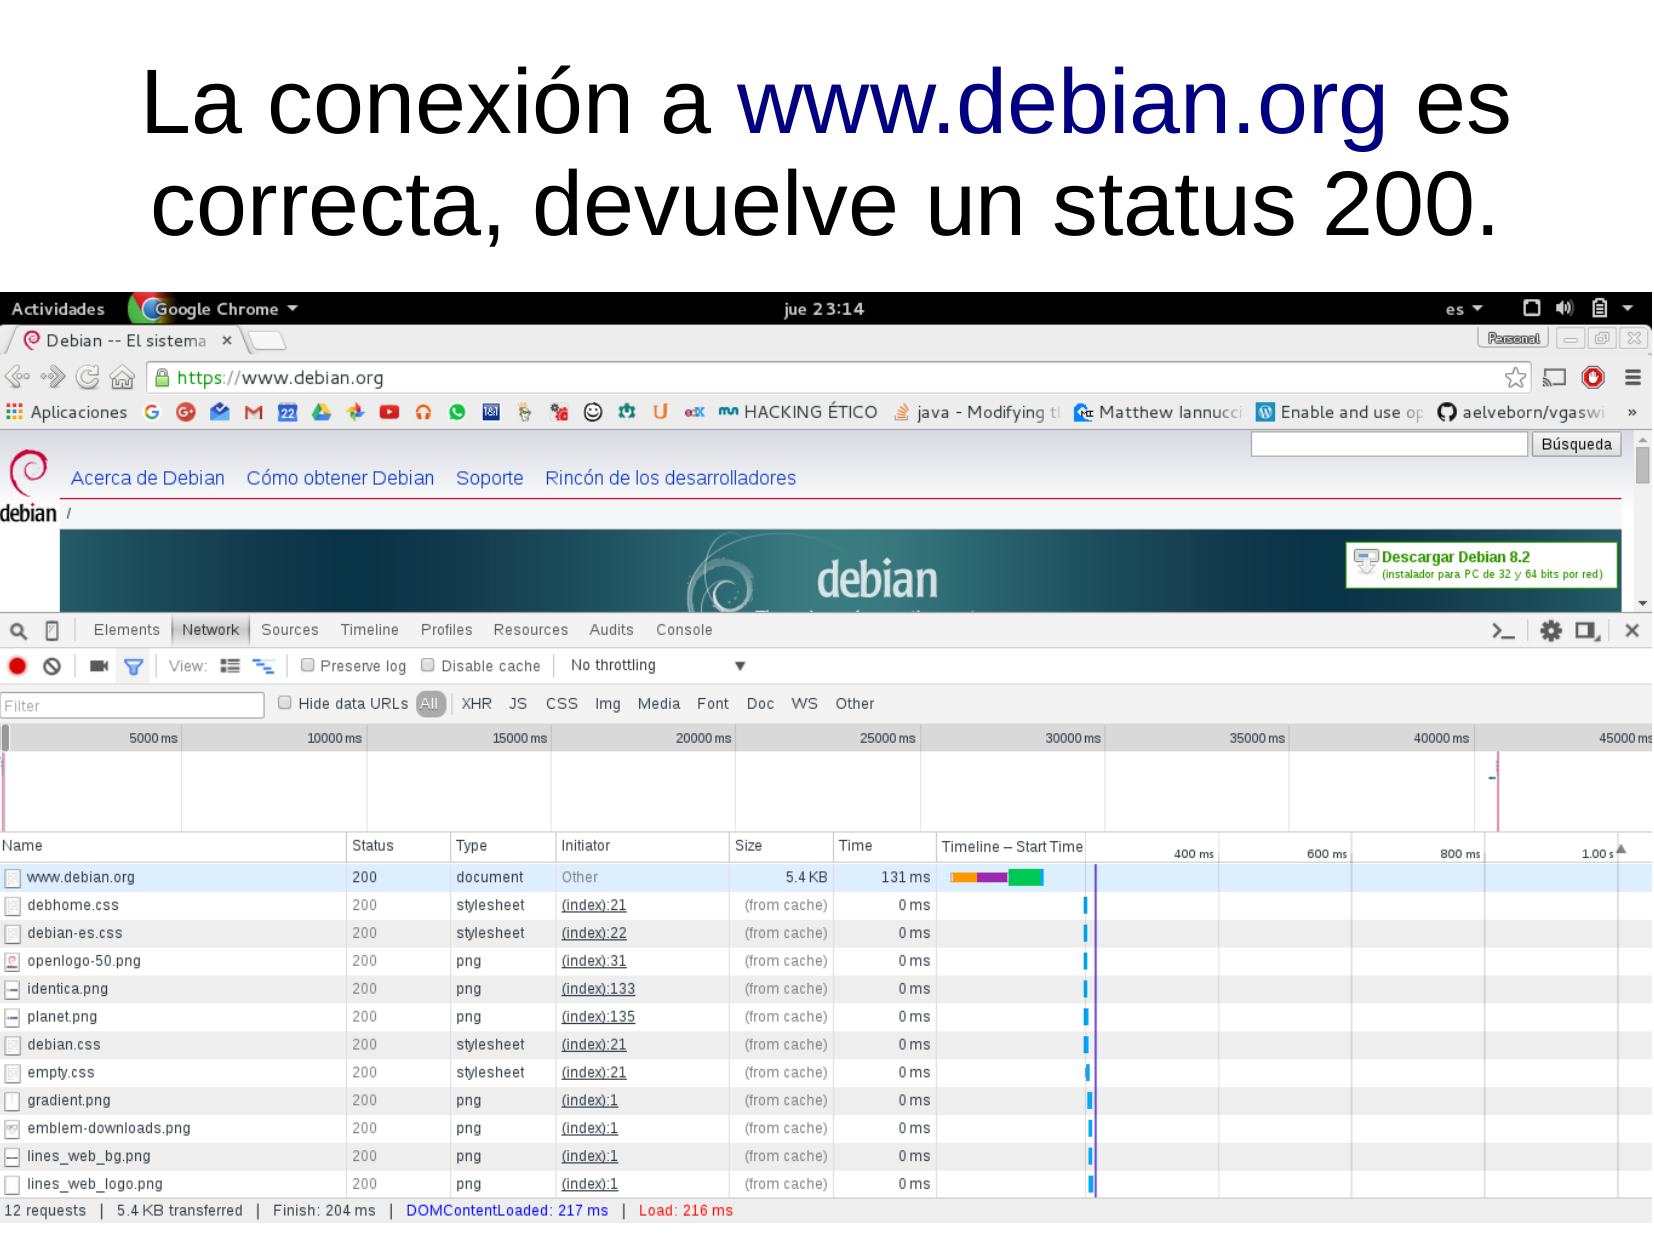

# La conexión a www.debian.org es correcta, devuelve un status 200.